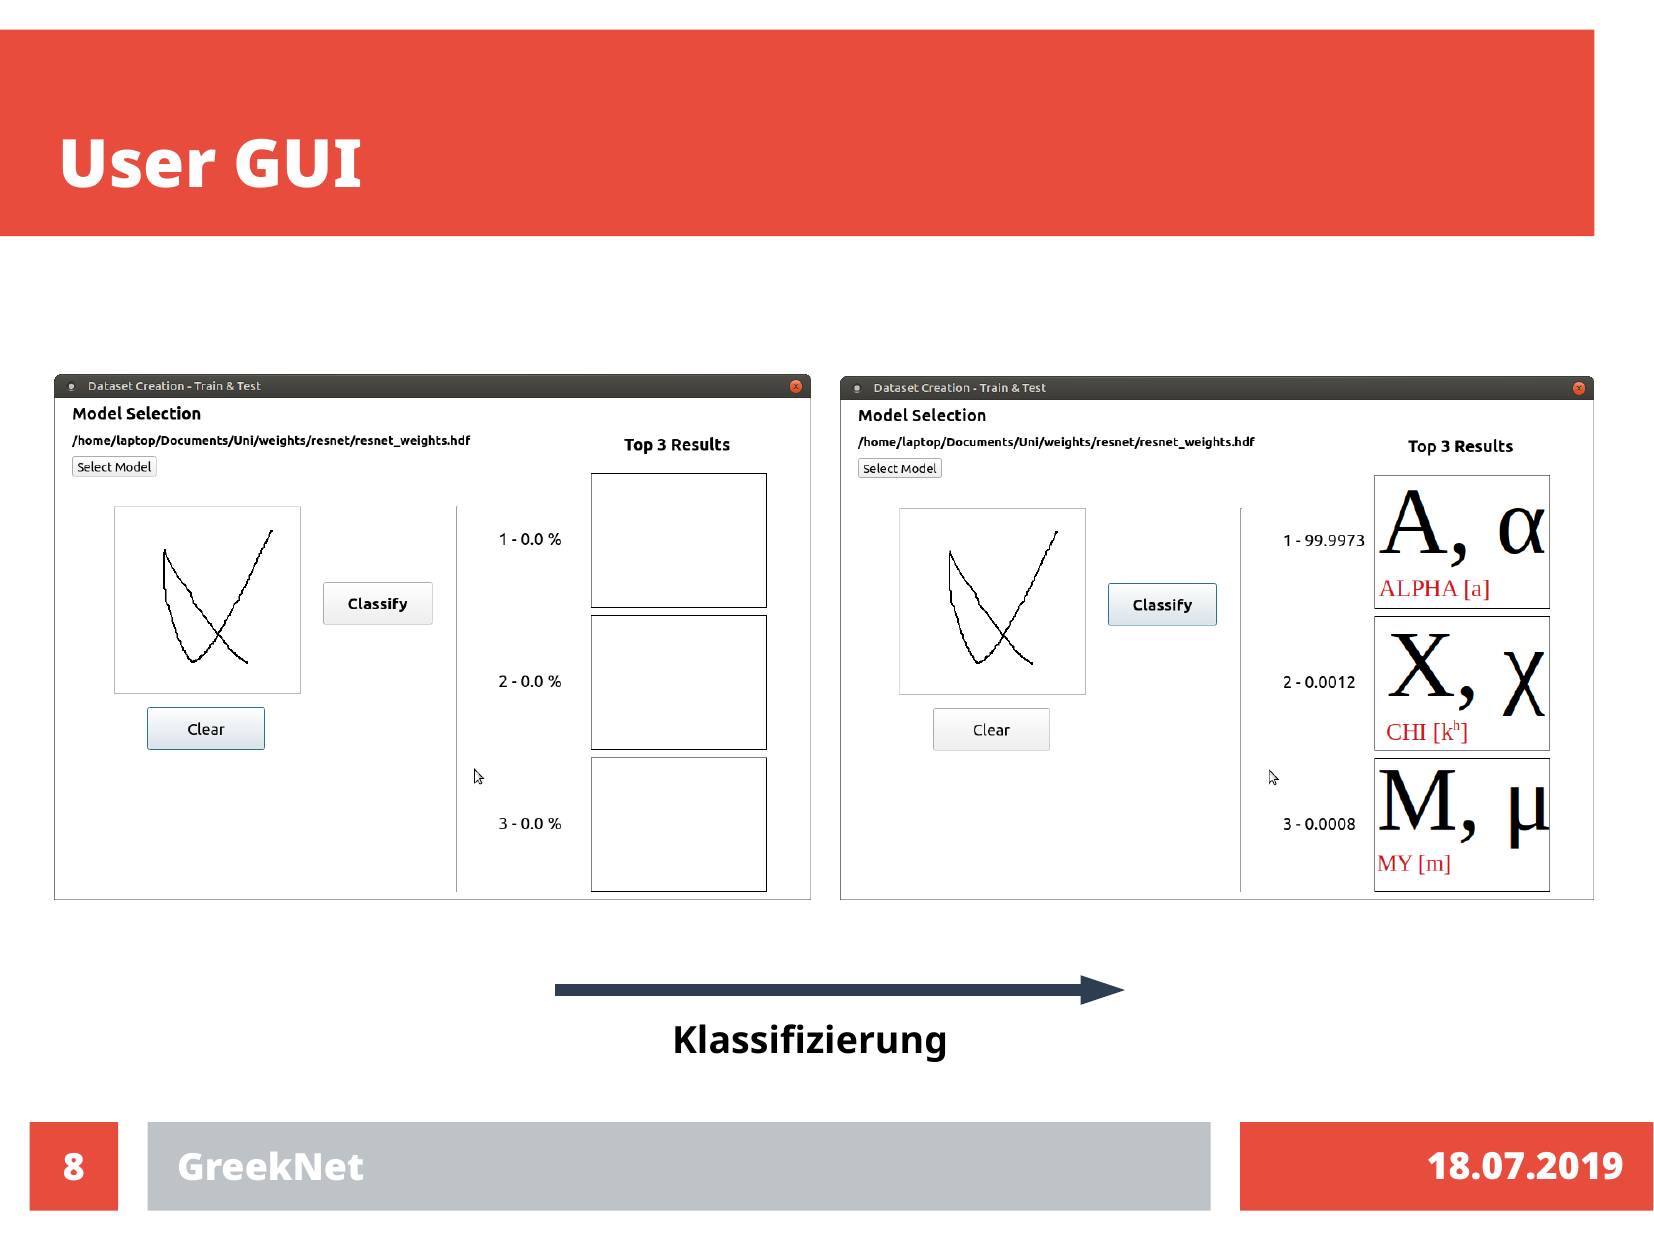

# User GUI
Klassifizierung
8
GreekNet
18.07.2019